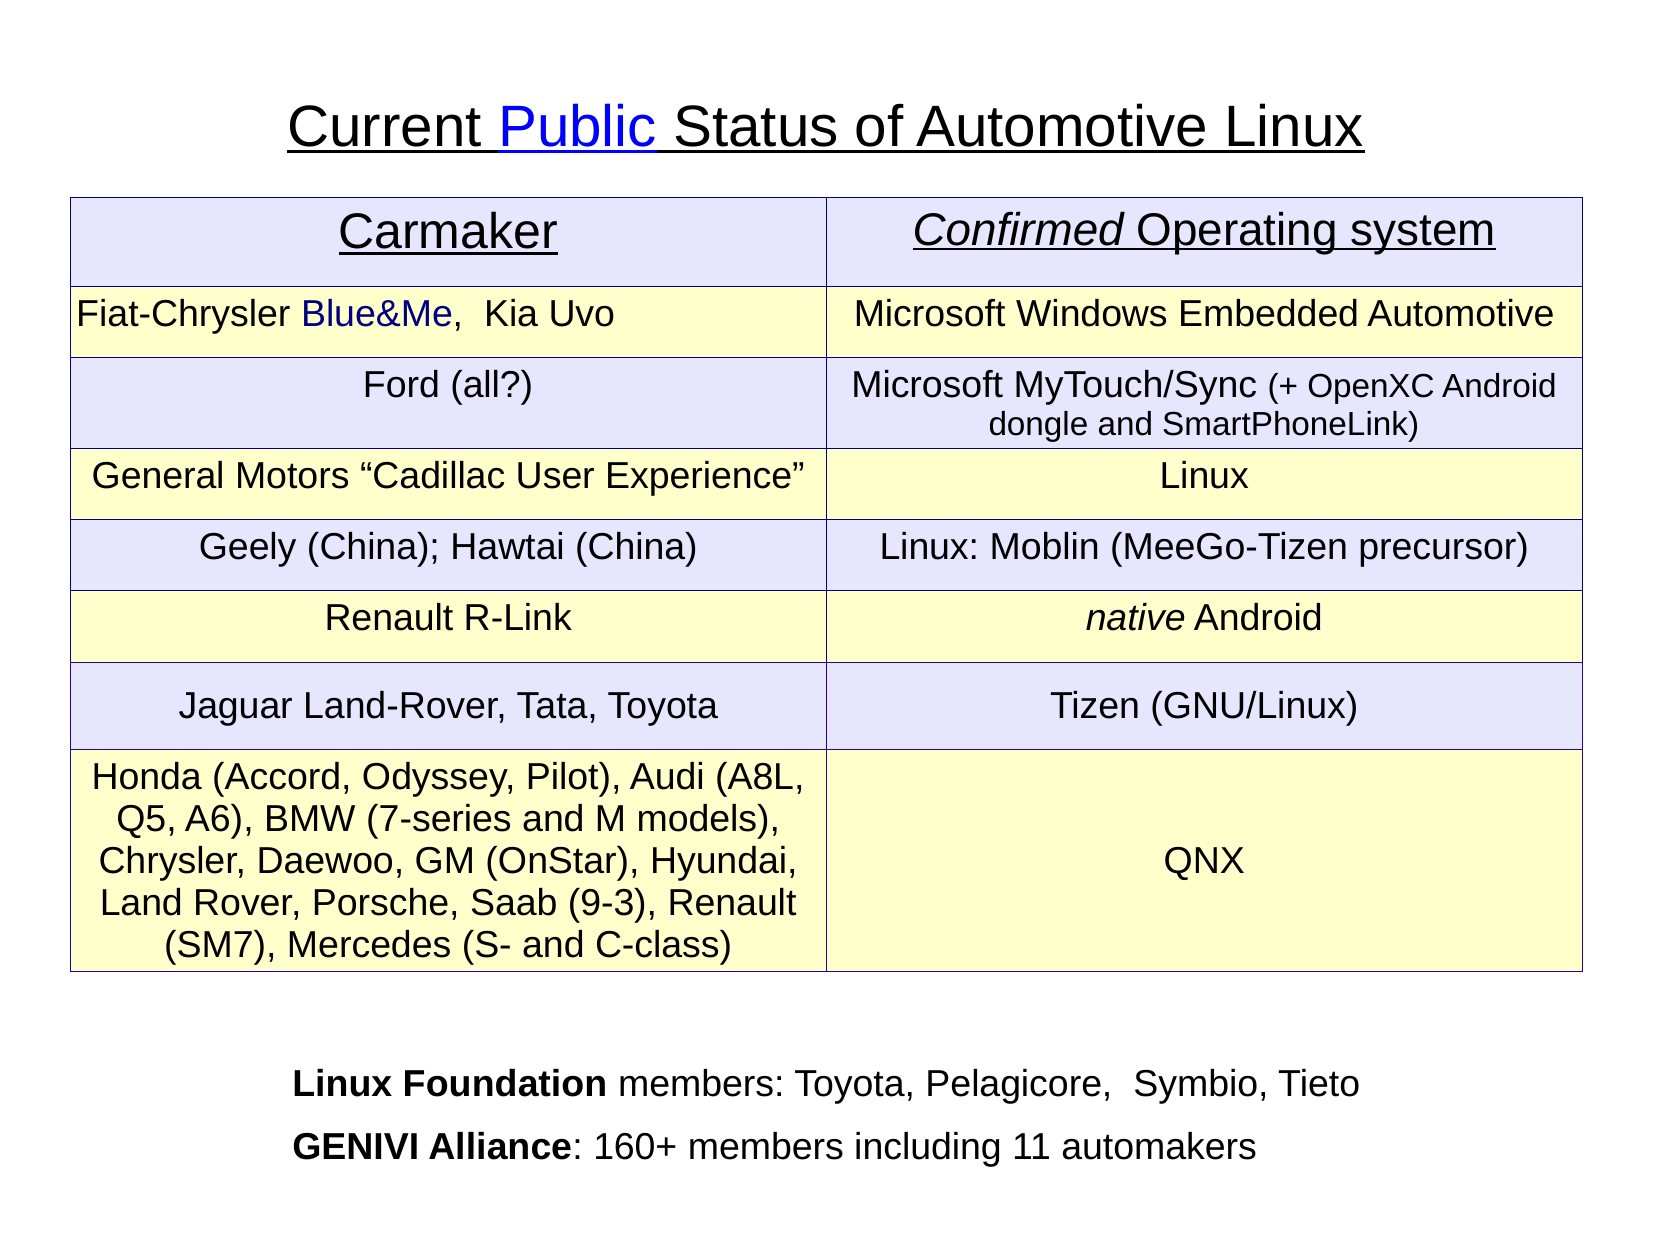

Current Public Status of Automotive Linux
| Carmaker | Confirmed Operating system |
| --- | --- |
| Fiat-Chrysler Blue&Me, Kia Uvo | Microsoft Windows Embedded Automotive |
| Ford (all?) | Microsoft MyTouch/Sync (+ OpenXC Android dongle and SmartPhoneLink) |
| General Motors “Cadillac User Experience” | Linux |
| Geely (China); Hawtai (China) | Linux: Moblin (MeeGo-Tizen precursor) |
| Renault R-Link | native Android |
| Jaguar Land-Rover, Tata, Toyota | Tizen (GNU/Linux) |
| Honda (Accord, Odyssey, Pilot), Audi (A8L, Q5, A6), BMW (7-series and M models), Chrysler, Daewoo, GM (OnStar), Hyundai, Land Rover, Porsche, Saab (9-3), Renault (SM7), Mercedes (S- and C-class) | QNX |
Linux Foundation members: Toyota, Pelagicore, Symbio, Tieto
GENIVI Alliance: 160+ members including 11 automakers
3